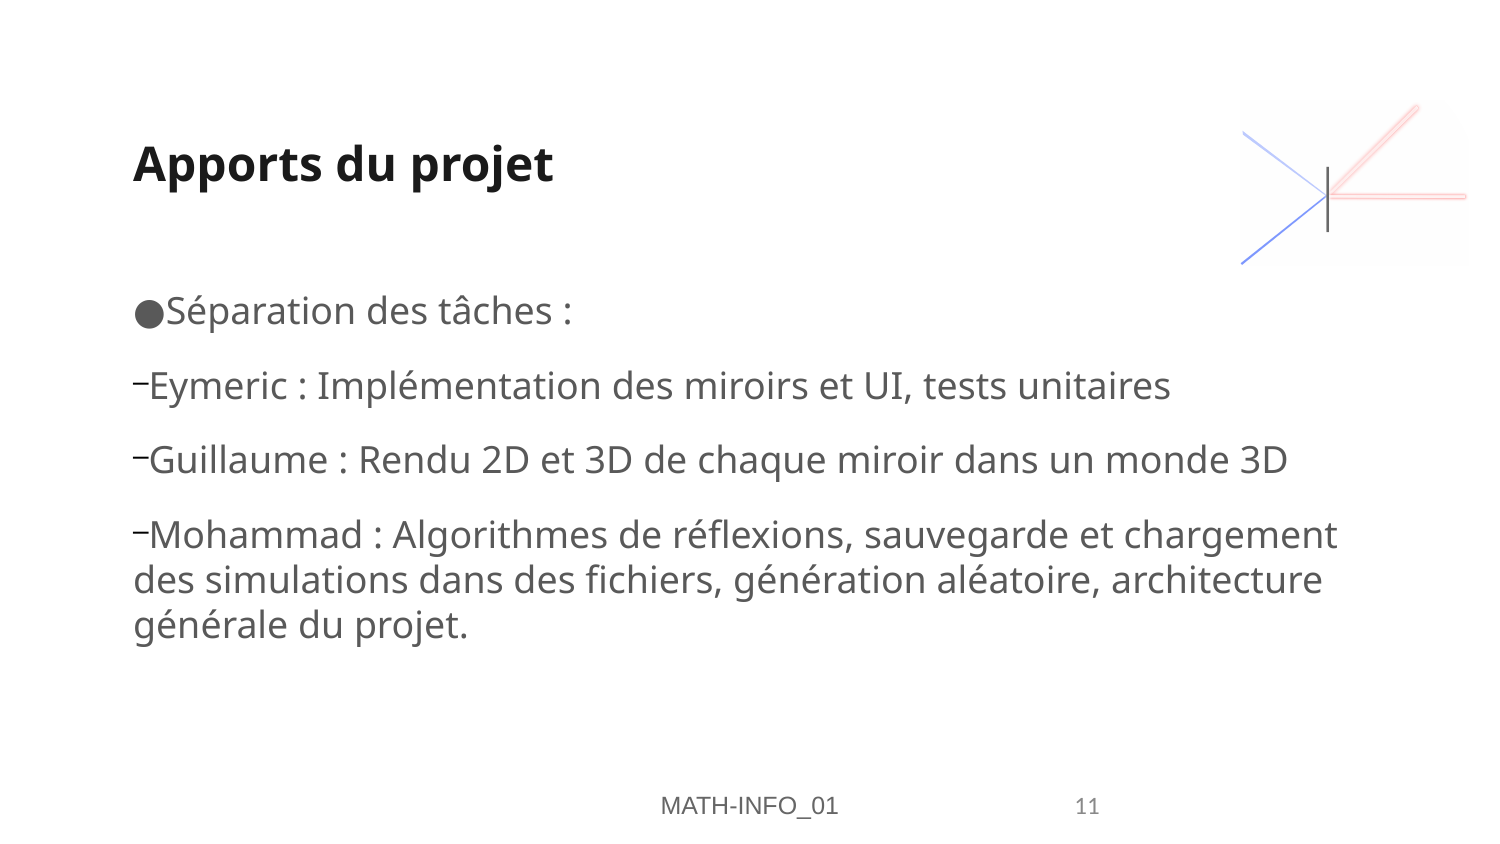

# Apports du projet
Séparation des tâches :
Eymeric : Implémentation des miroirs et UI, tests unitaires
Guillaume : Rendu 2D et 3D de chaque miroir dans un monde 3D
Mohammad : Algorithmes de réflexions, sauvegarde et chargement des simulations dans des fichiers, génération aléatoire, architecture générale du projet.
MATH-INFO_01